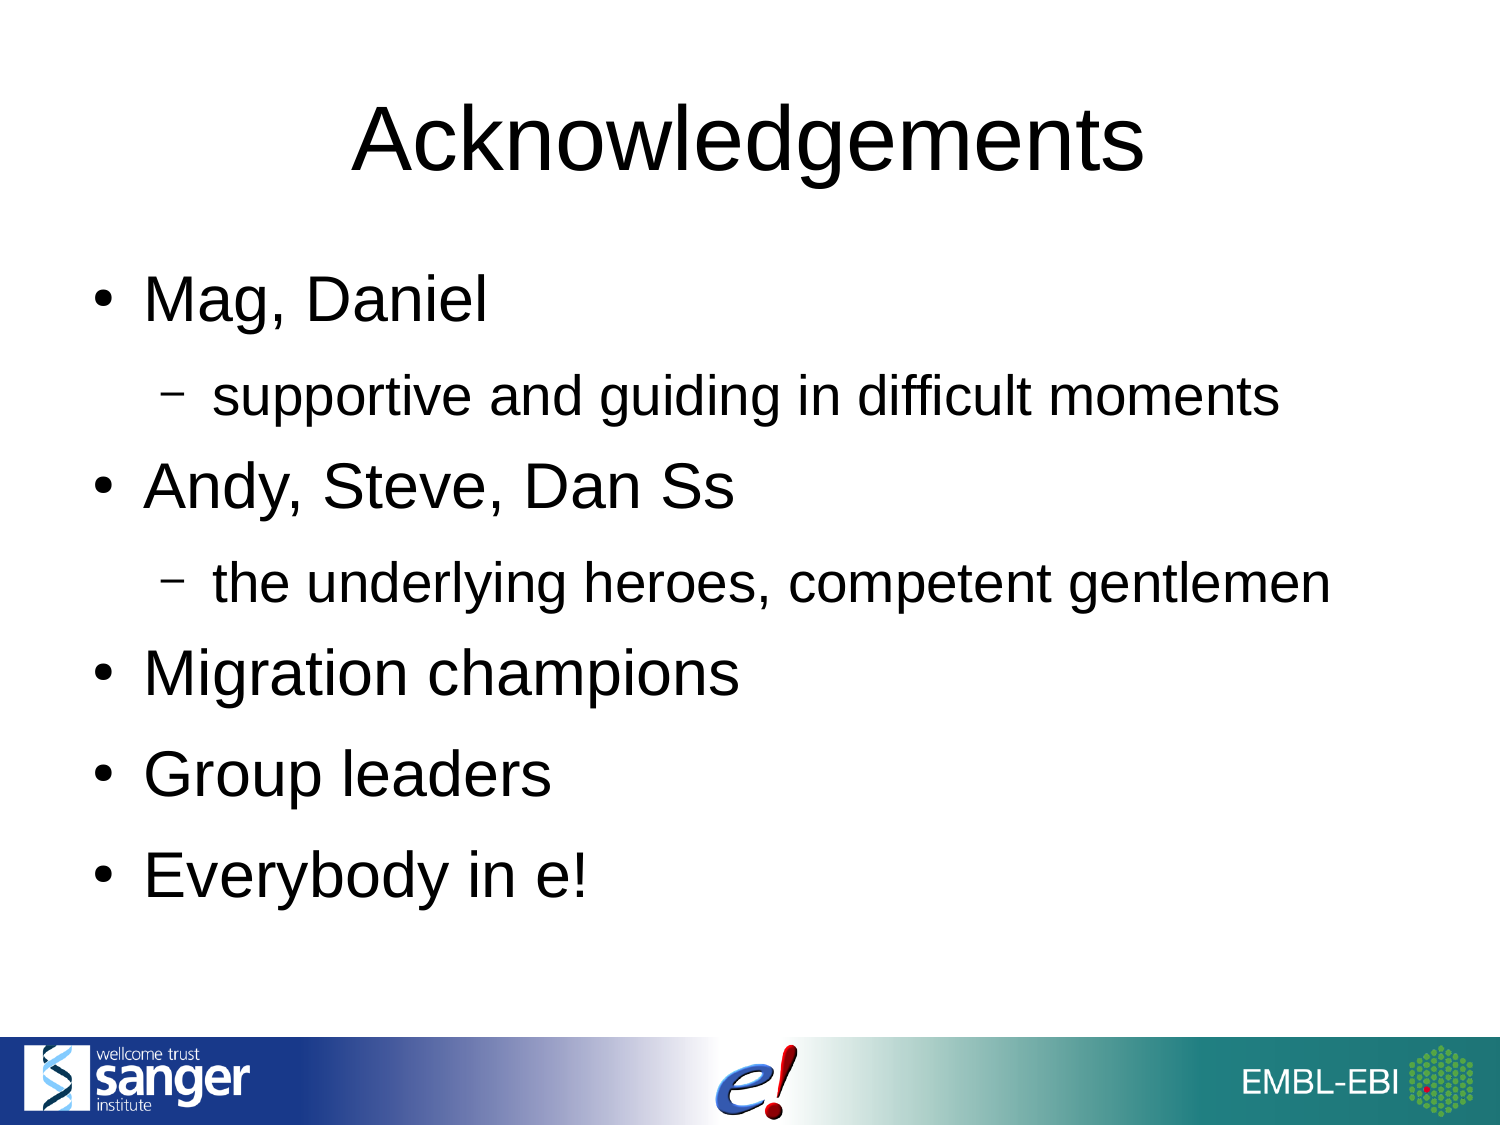

# Acknowledgements
Mag, Daniel
supportive and guiding in difficult moments
Andy, Steve, Dan Ss
the underlying heroes, competent gentlemen
Migration champions
Group leaders
Everybody in e!